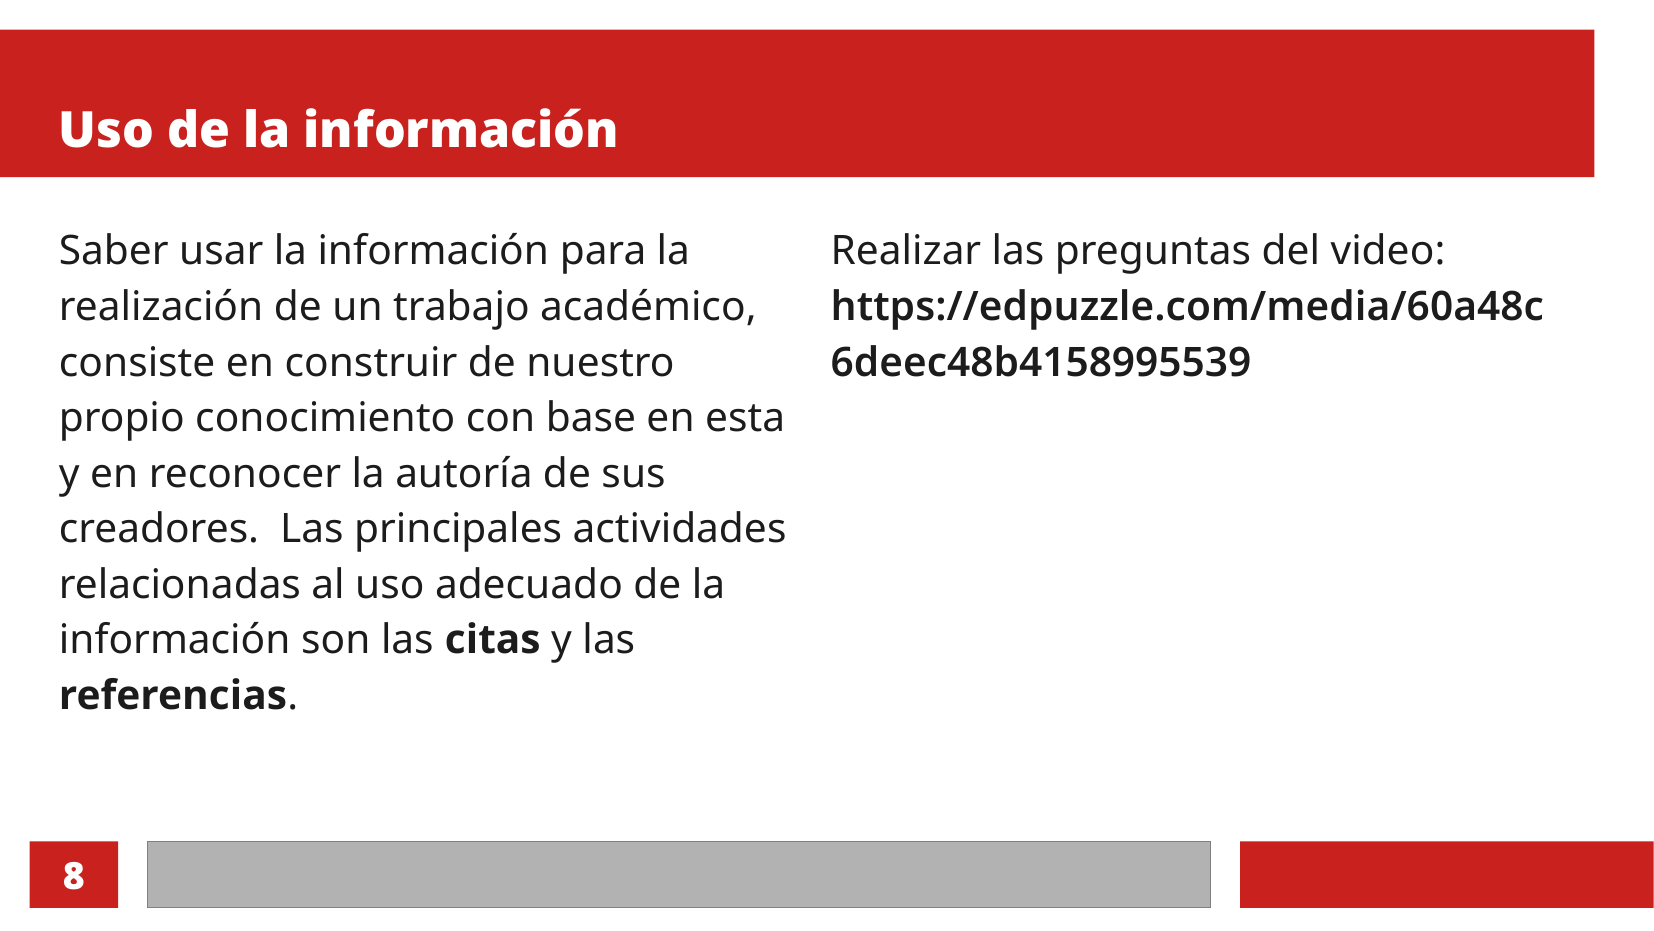

# Uso de la información
Saber usar la información para la realización de un trabajo académico, consiste en construir de nuestro propio conocimiento con base en esta y en reconocer la autoría de sus creadores. Las principales actividades relacionadas al uso adecuado de la información son las citas y las referencias.
Realizar las preguntas del video: https://edpuzzle.com/media/60a48c6deec48b4158995539
8